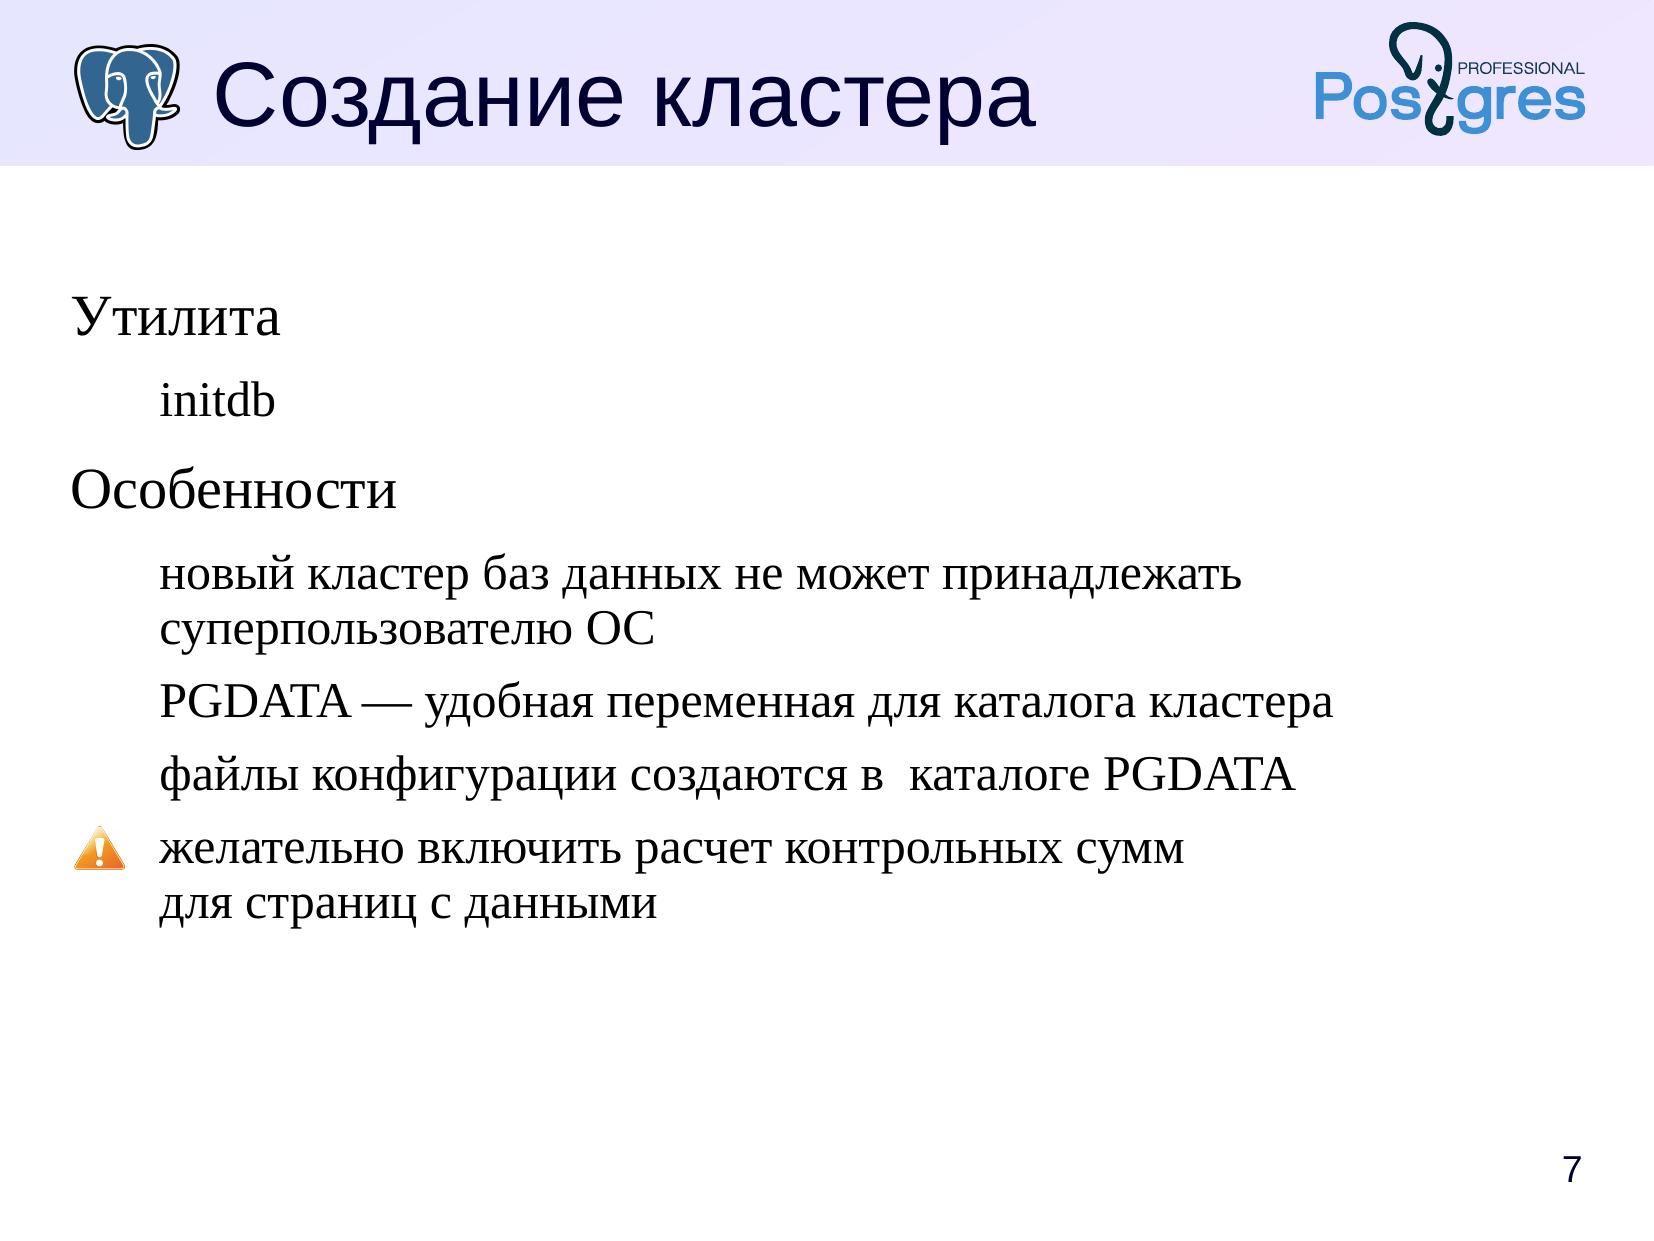

# Создание кластера
Утилита
initdb
Особенности
новый кластер баз данных не может принадлежать суперпользователю ОС
PGDATA — удобная переменная для каталога кластера
файлы конфигурации создаются в каталоге PGDATA
желательно включить расчет контрольных сумм
для страниц с данными